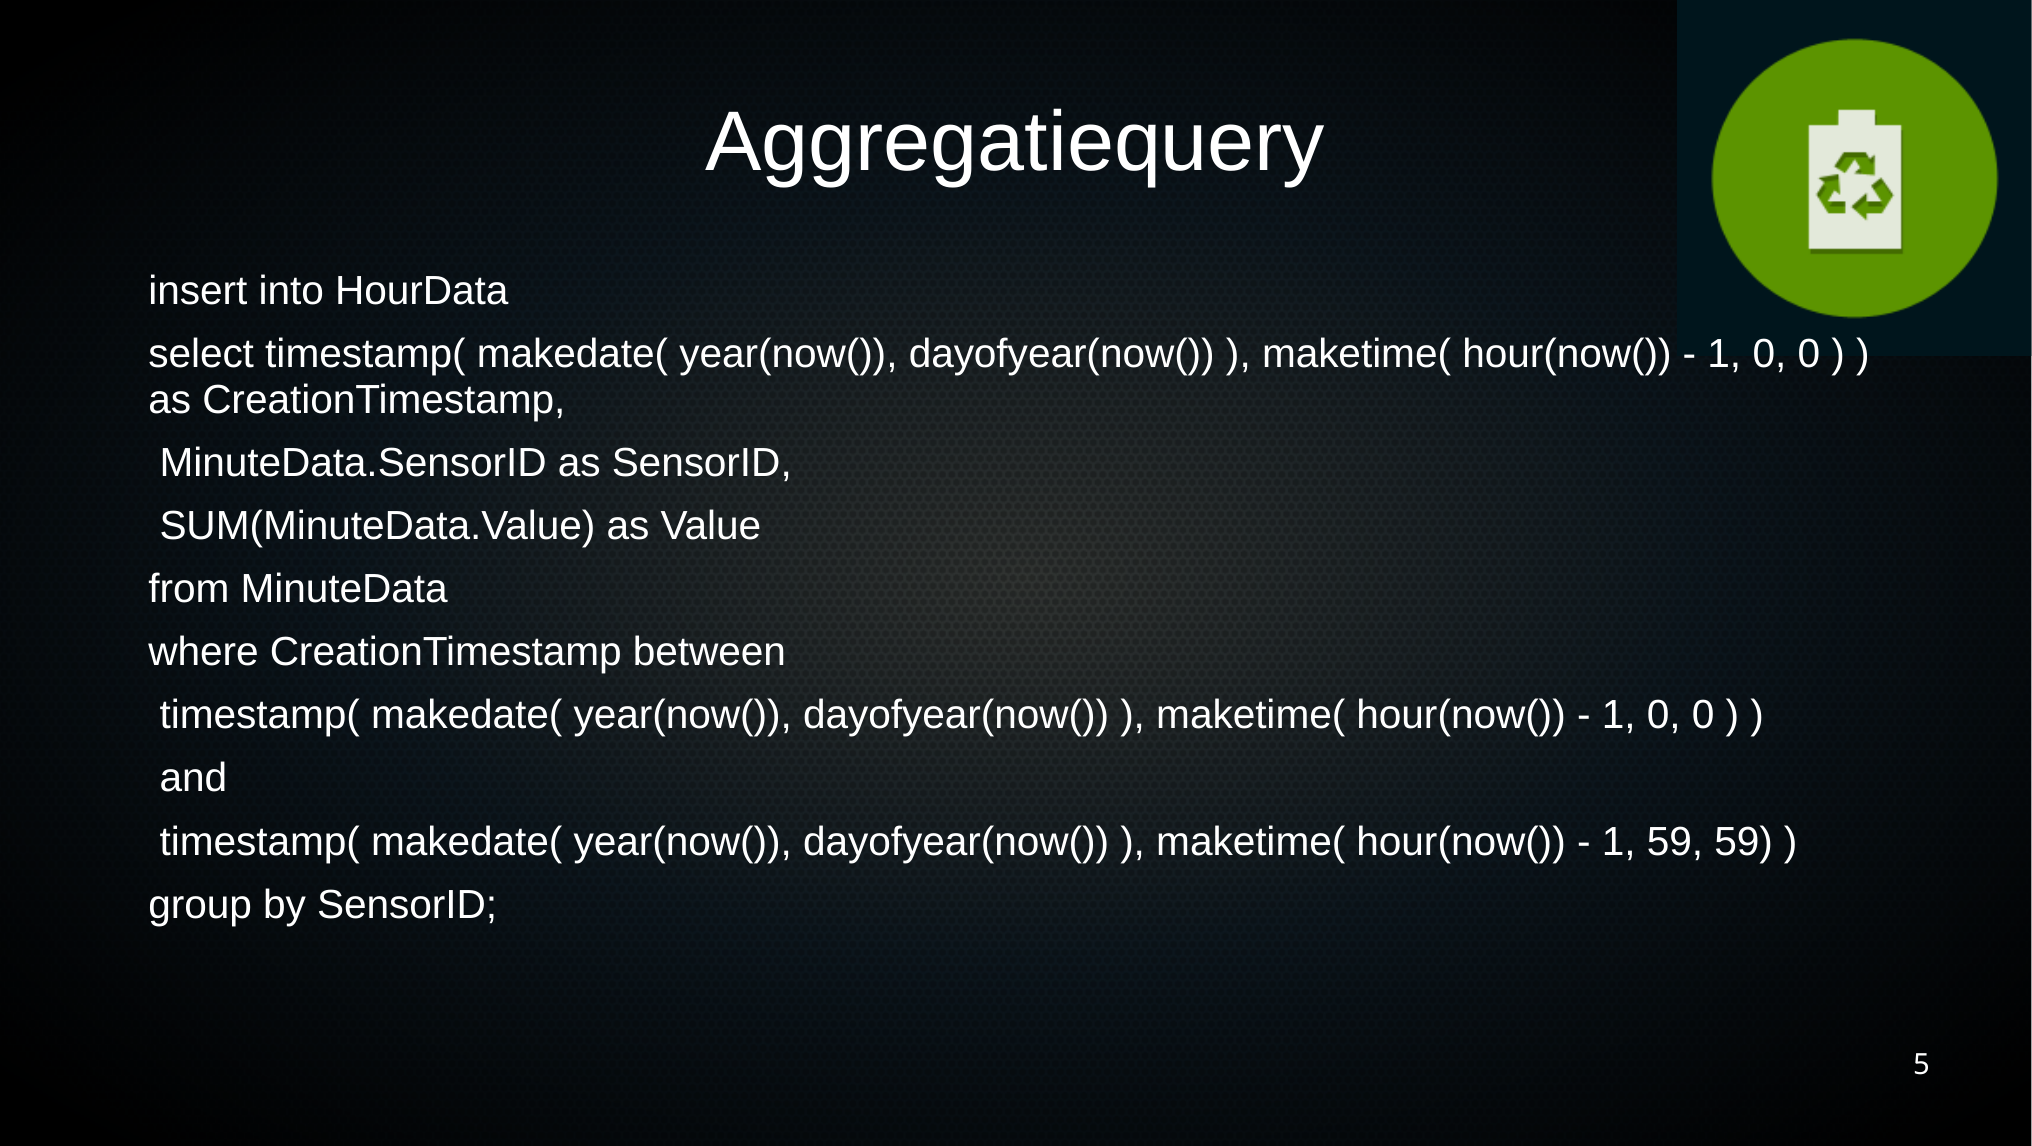

# Aggregatiequery
insert into HourData
select timestamp( makedate( year(now()), dayofyear(now()) ), maketime( hour(now()) - 1, 0, 0 ) ) as CreationTimestamp,
 MinuteData.SensorID as SensorID,
 SUM(MinuteData.Value) as Value
from MinuteData
where CreationTimestamp between
 timestamp( makedate( year(now()), dayofyear(now()) ), maketime( hour(now()) - 1, 0, 0 ) )
 and
 timestamp( makedate( year(now()), dayofyear(now()) ), maketime( hour(now()) - 1, 59, 59) )
group by SensorID;
5